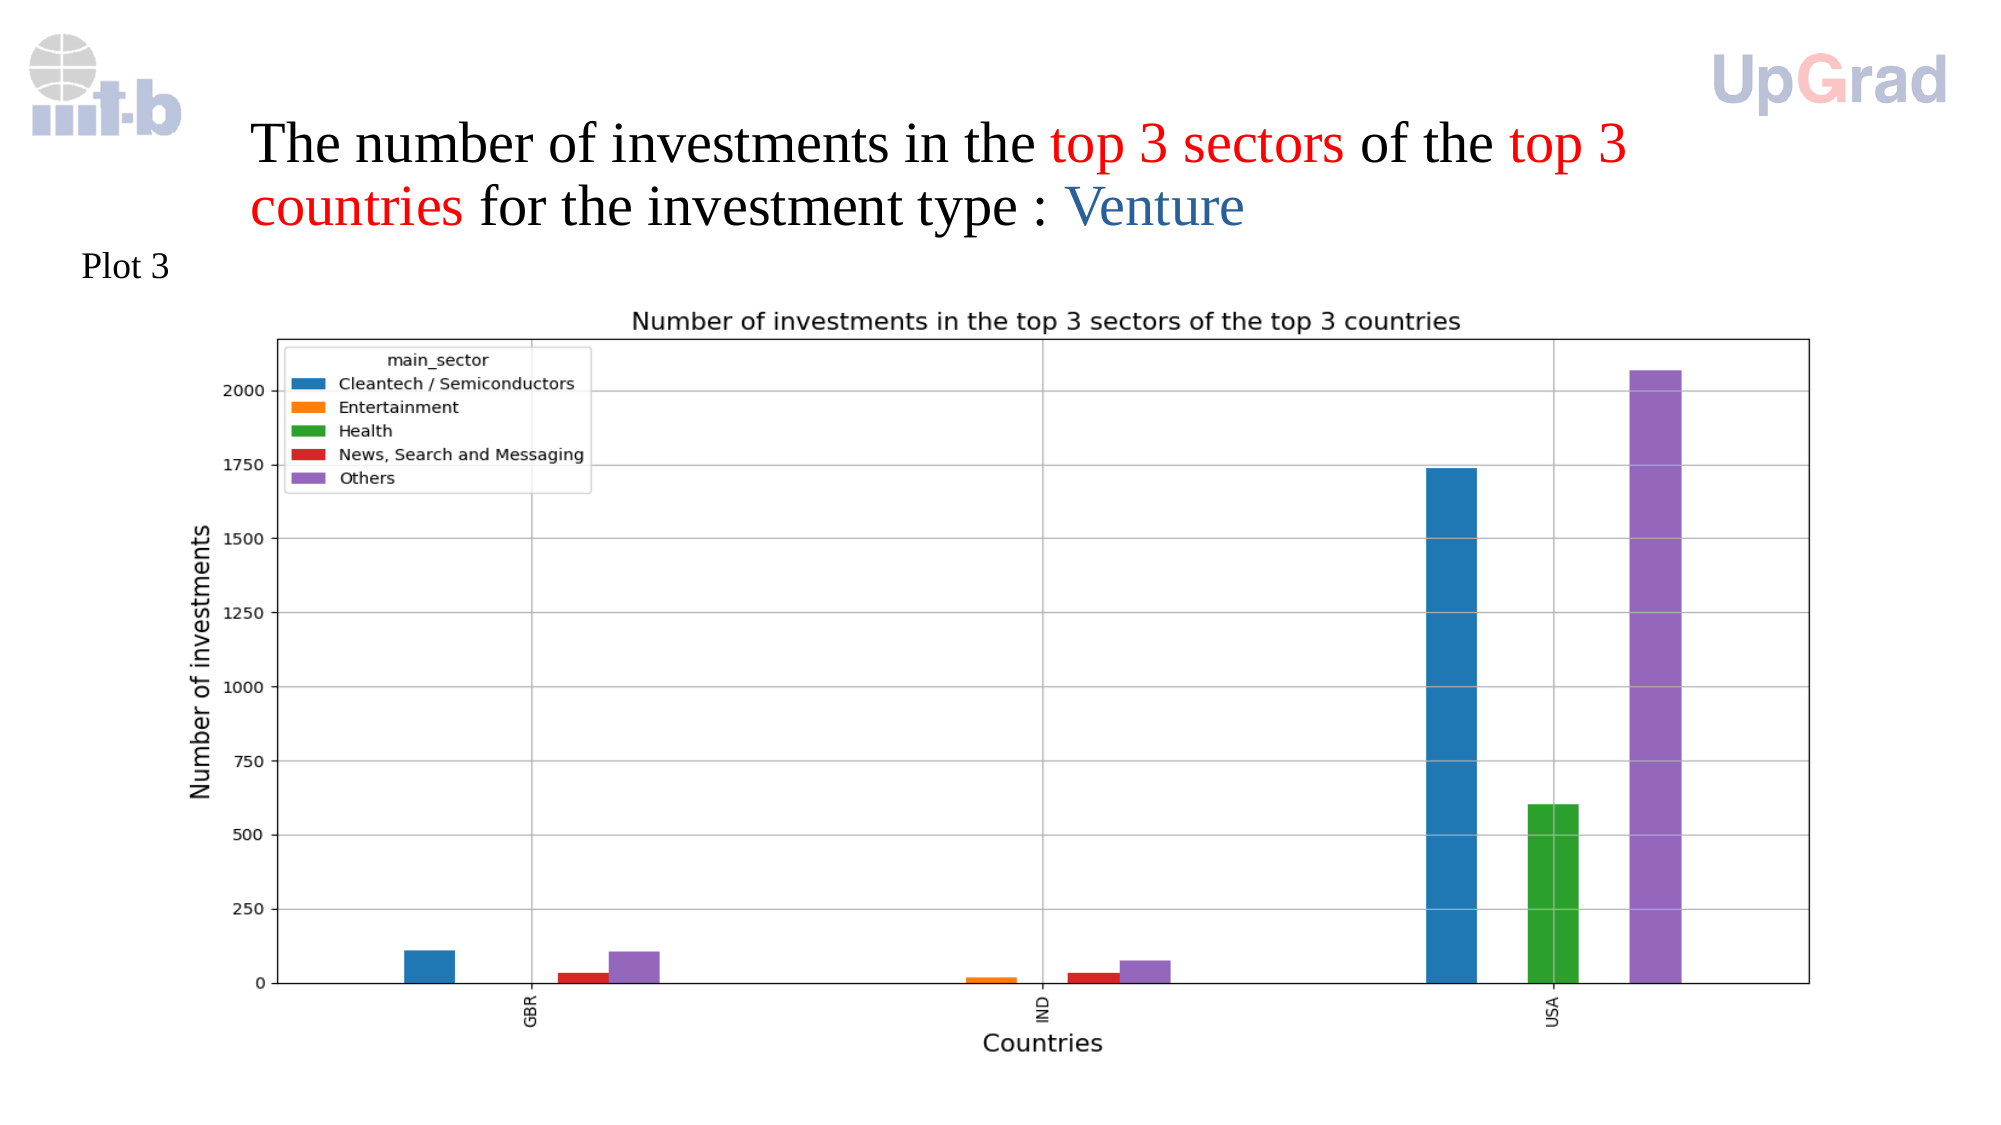

The number of investments in the top 3 sectors of the top 3 countries for the investment type : Venture
Plot 3